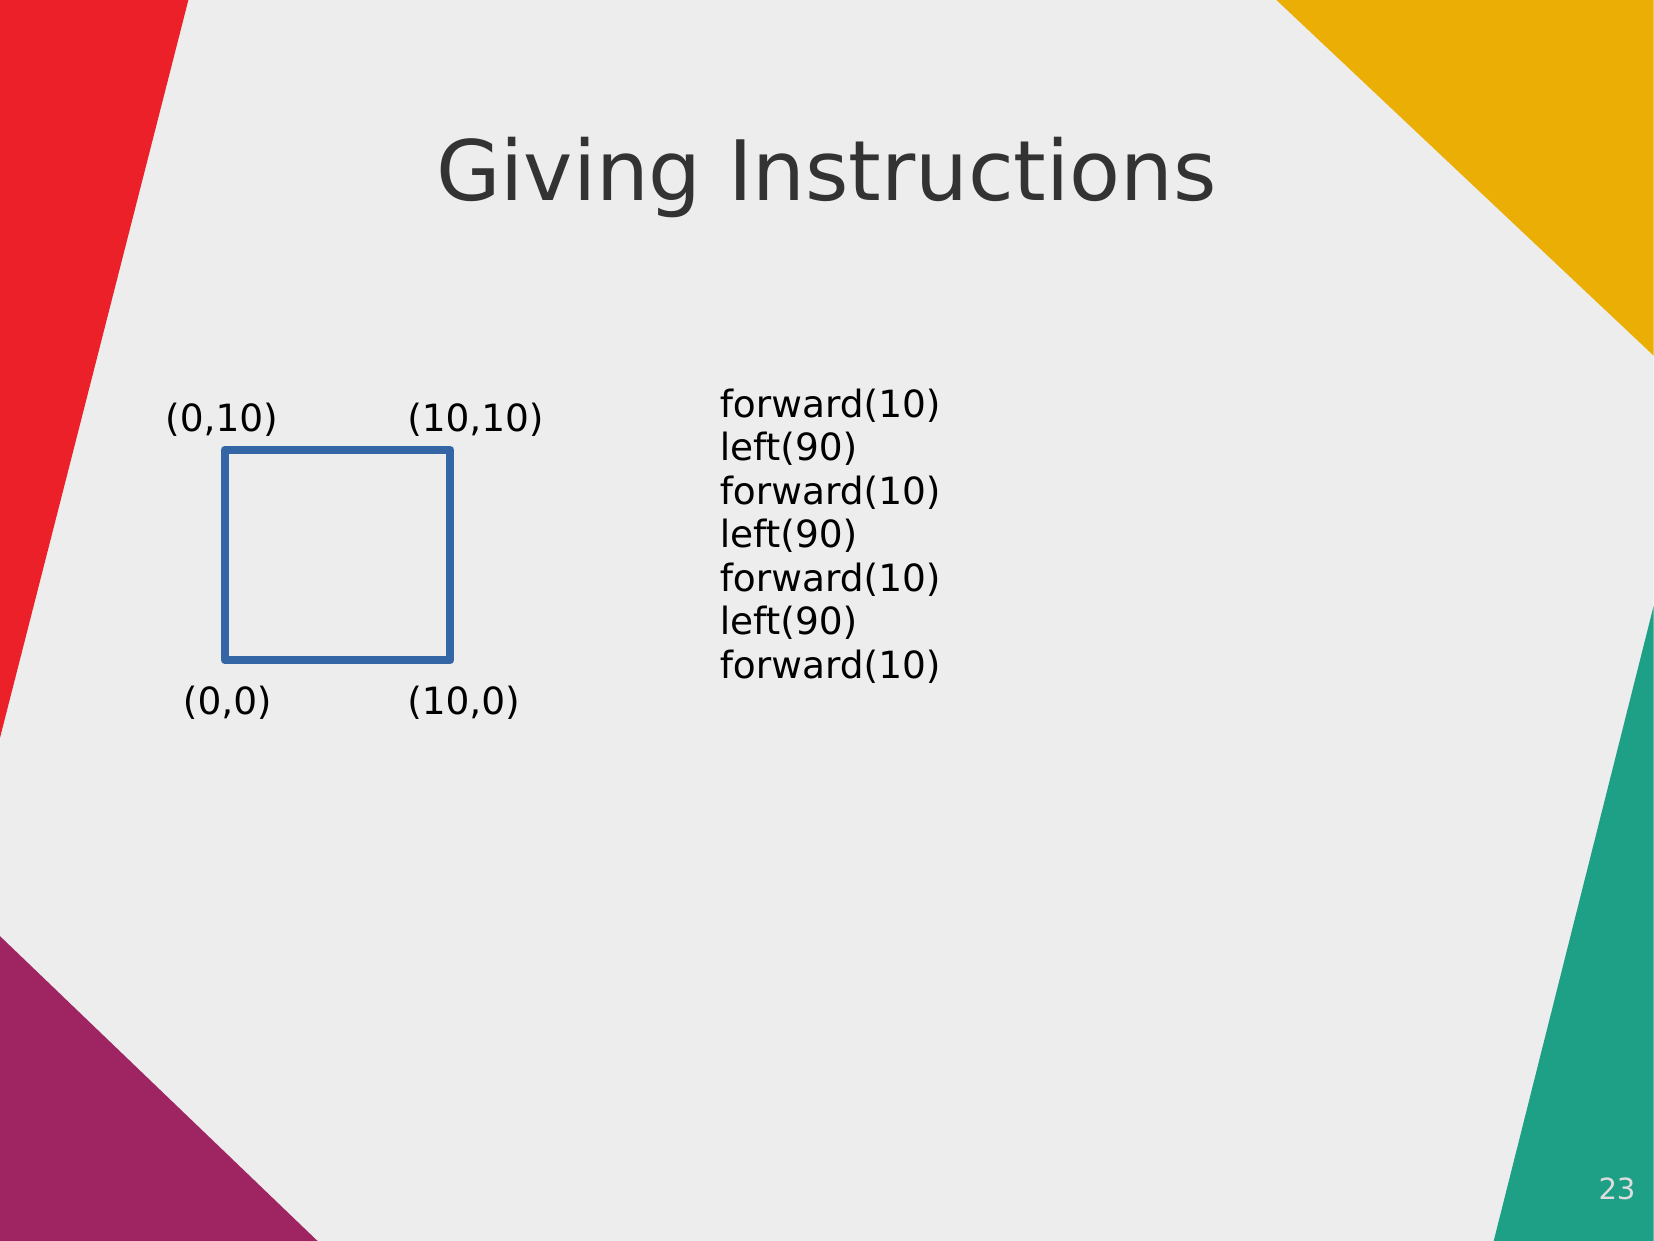

# Giving Instructions
forward(10)
left(90)
forward(10)
left(90)
forward(10)
left(90)
forward(10)
(10,10)
(0,10)
(0,0)
(10,0)
23